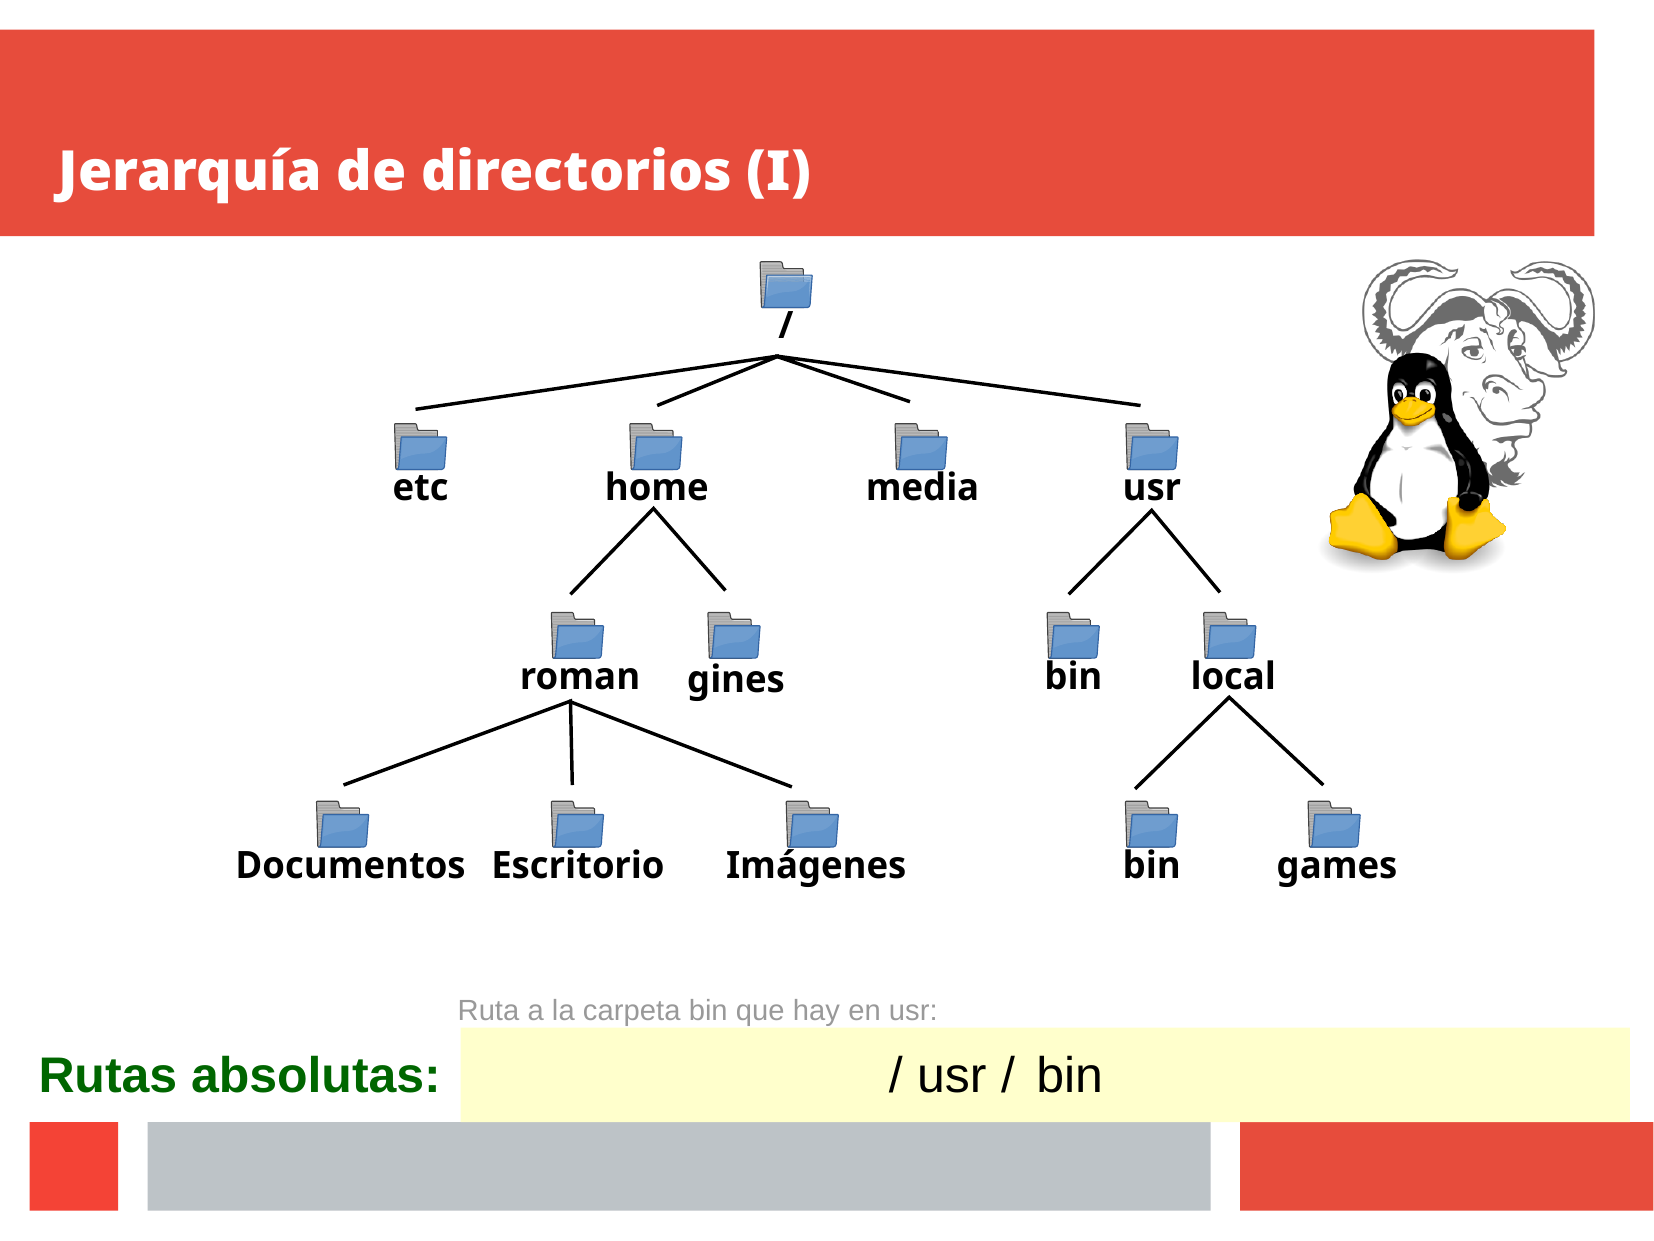

# Jerarquía de directorios (I)
Ruta a la carpeta bin que hay en usr:
/
usr
/
Rutas absolutas:
bin